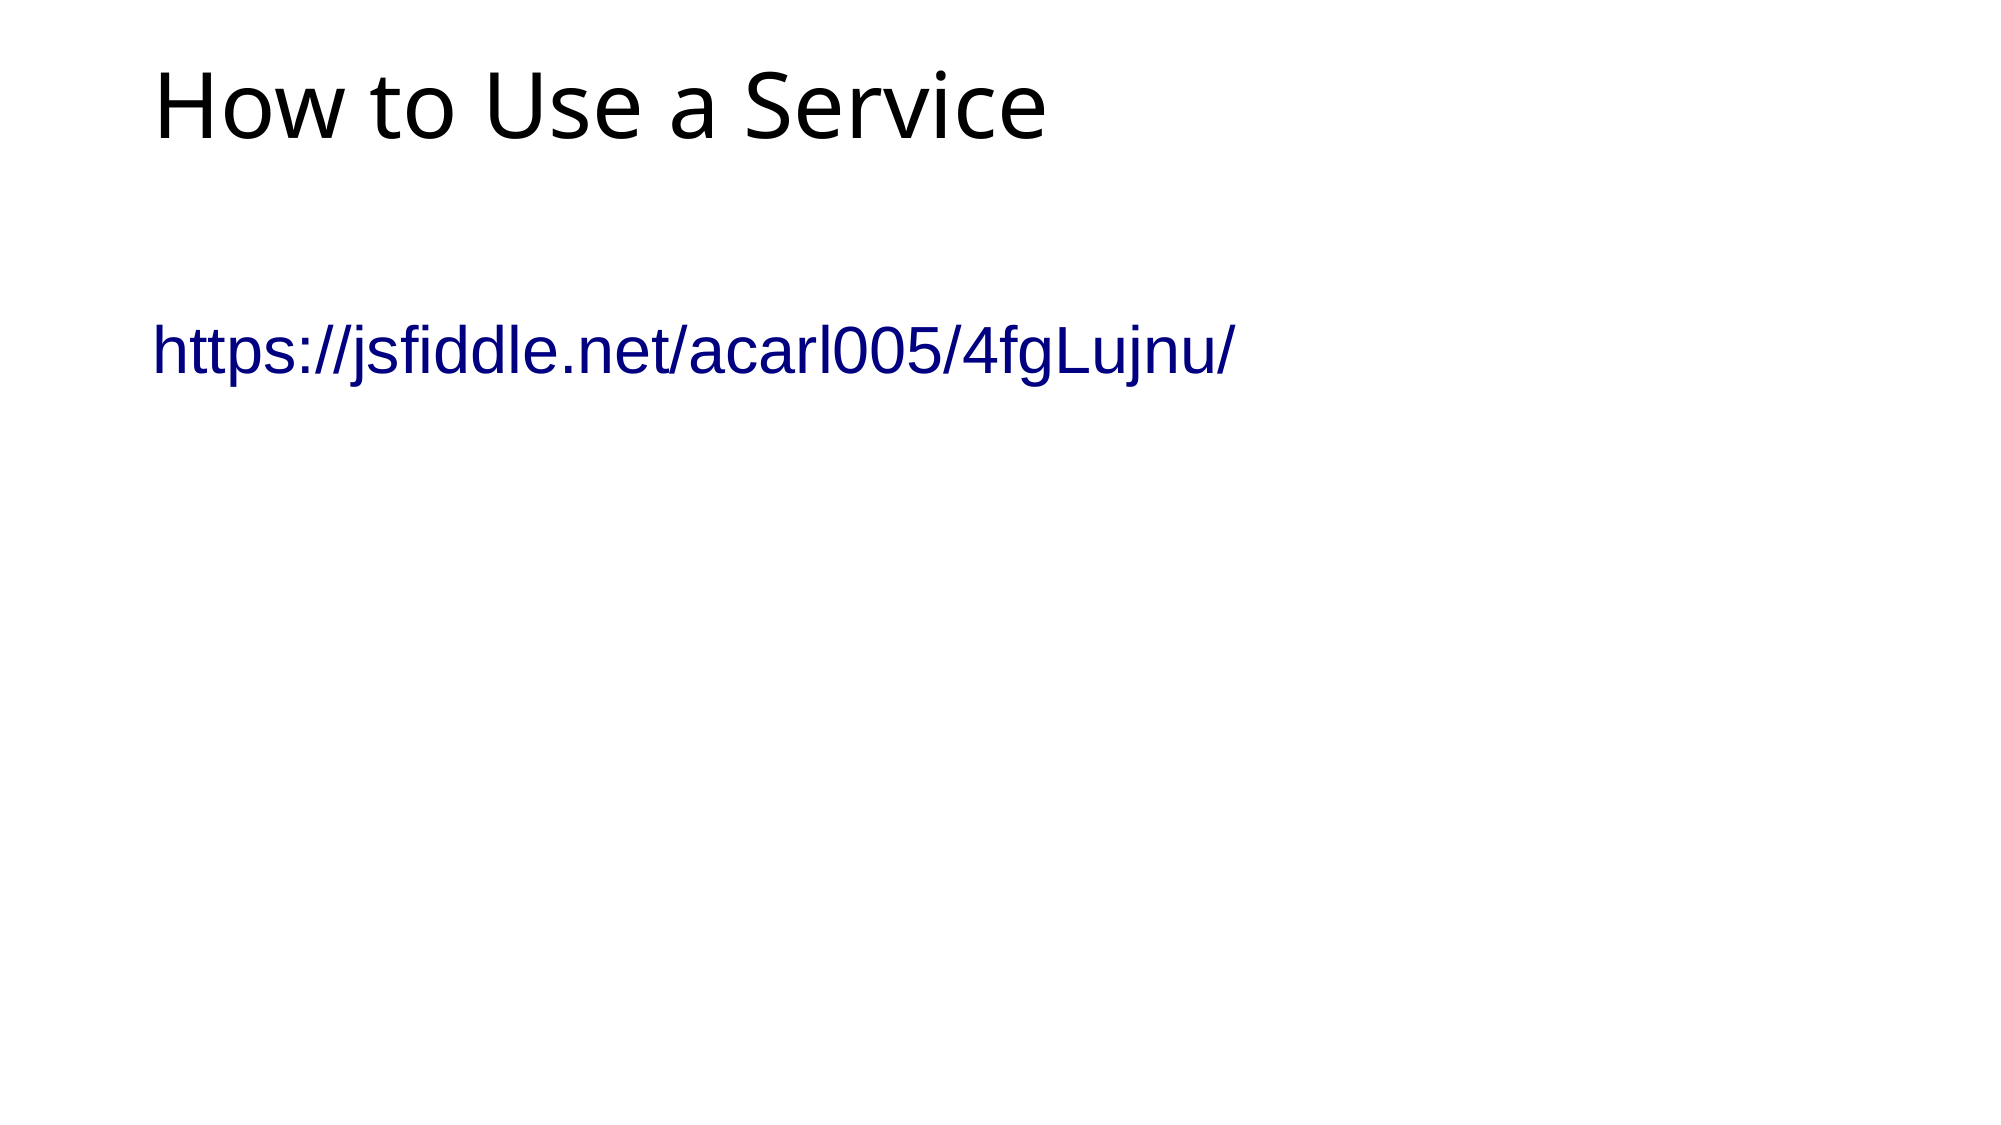

# How to Use a Service
https://jsfiddle.net/acarl005/4fgLujnu/